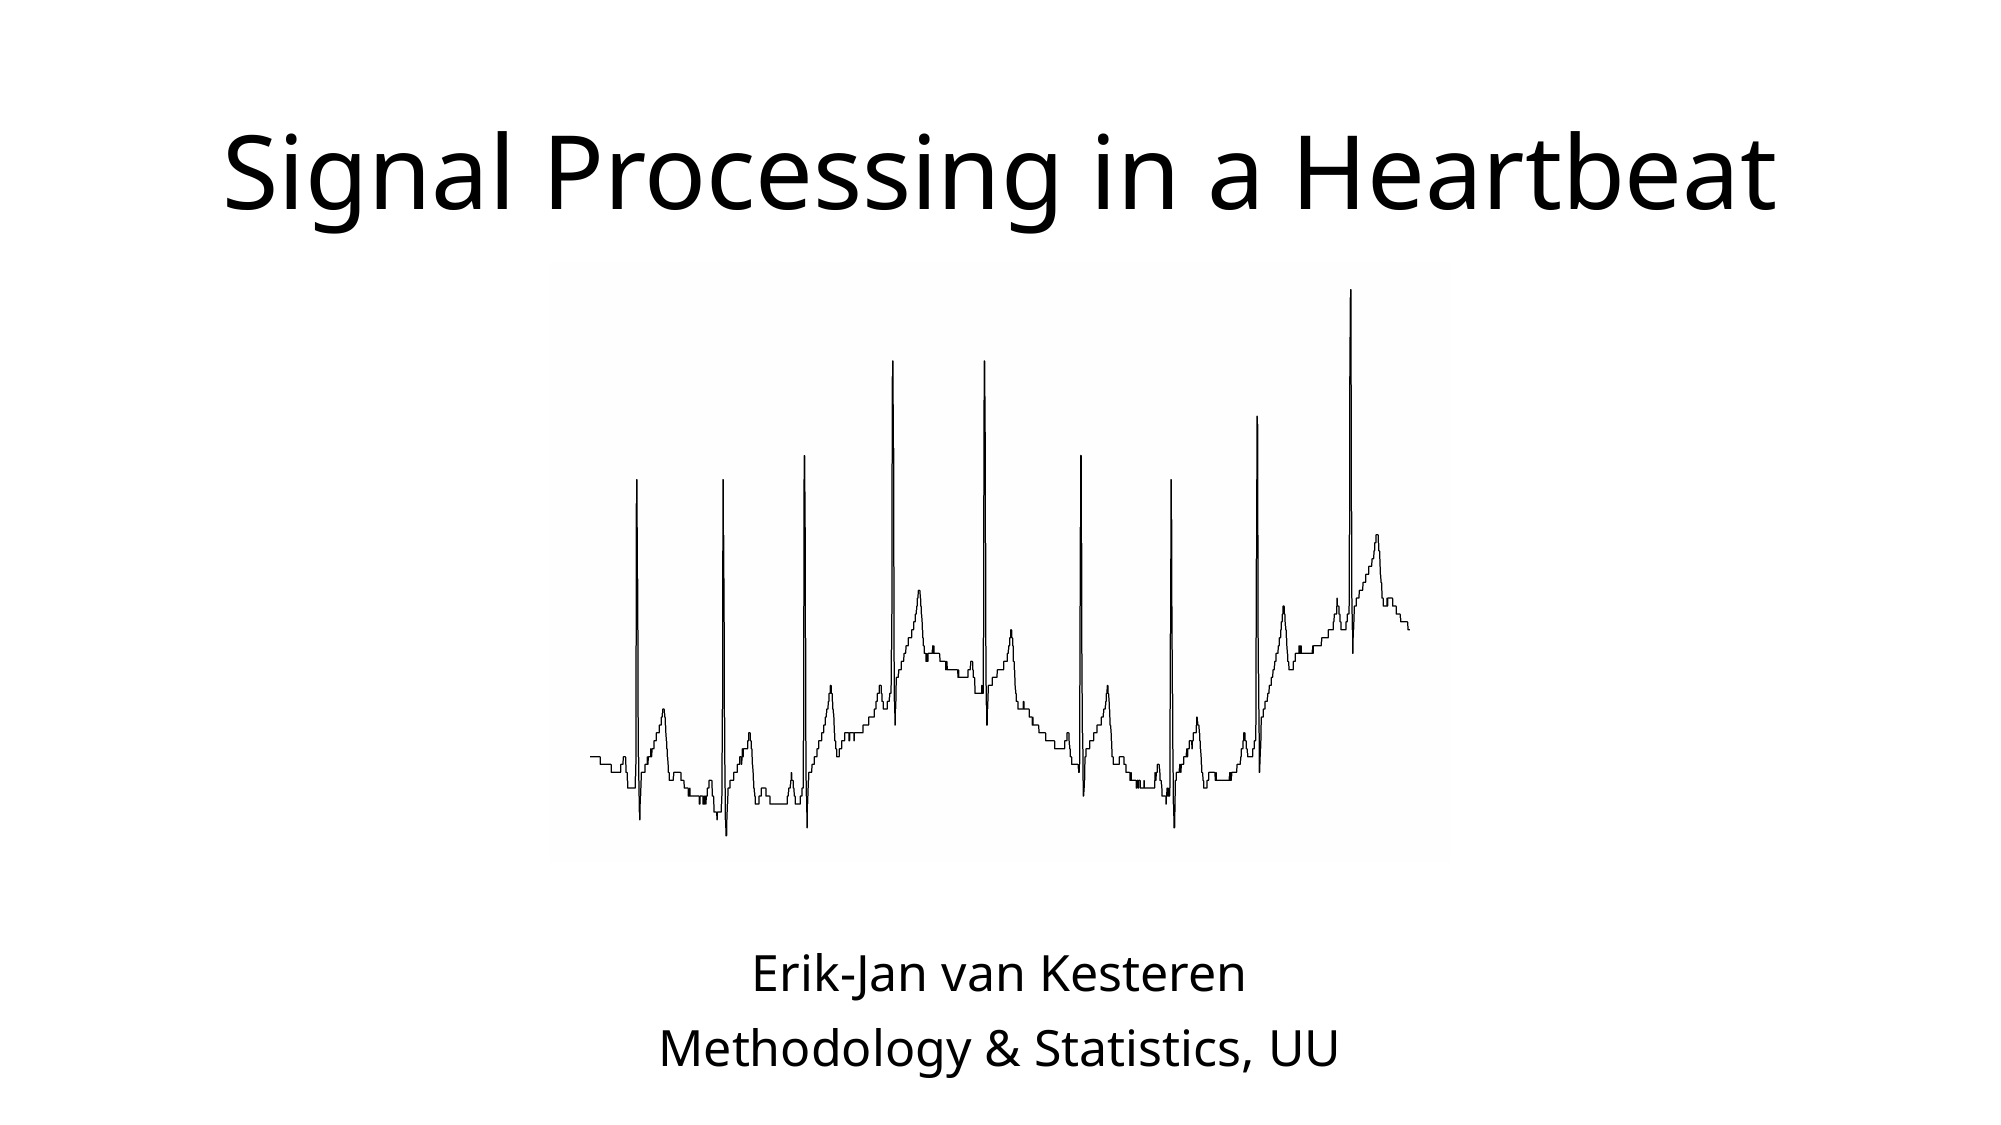

# Signal Processing in a Heartbeat
Erik-Jan van Kesteren
Methodology & Statistics, UU